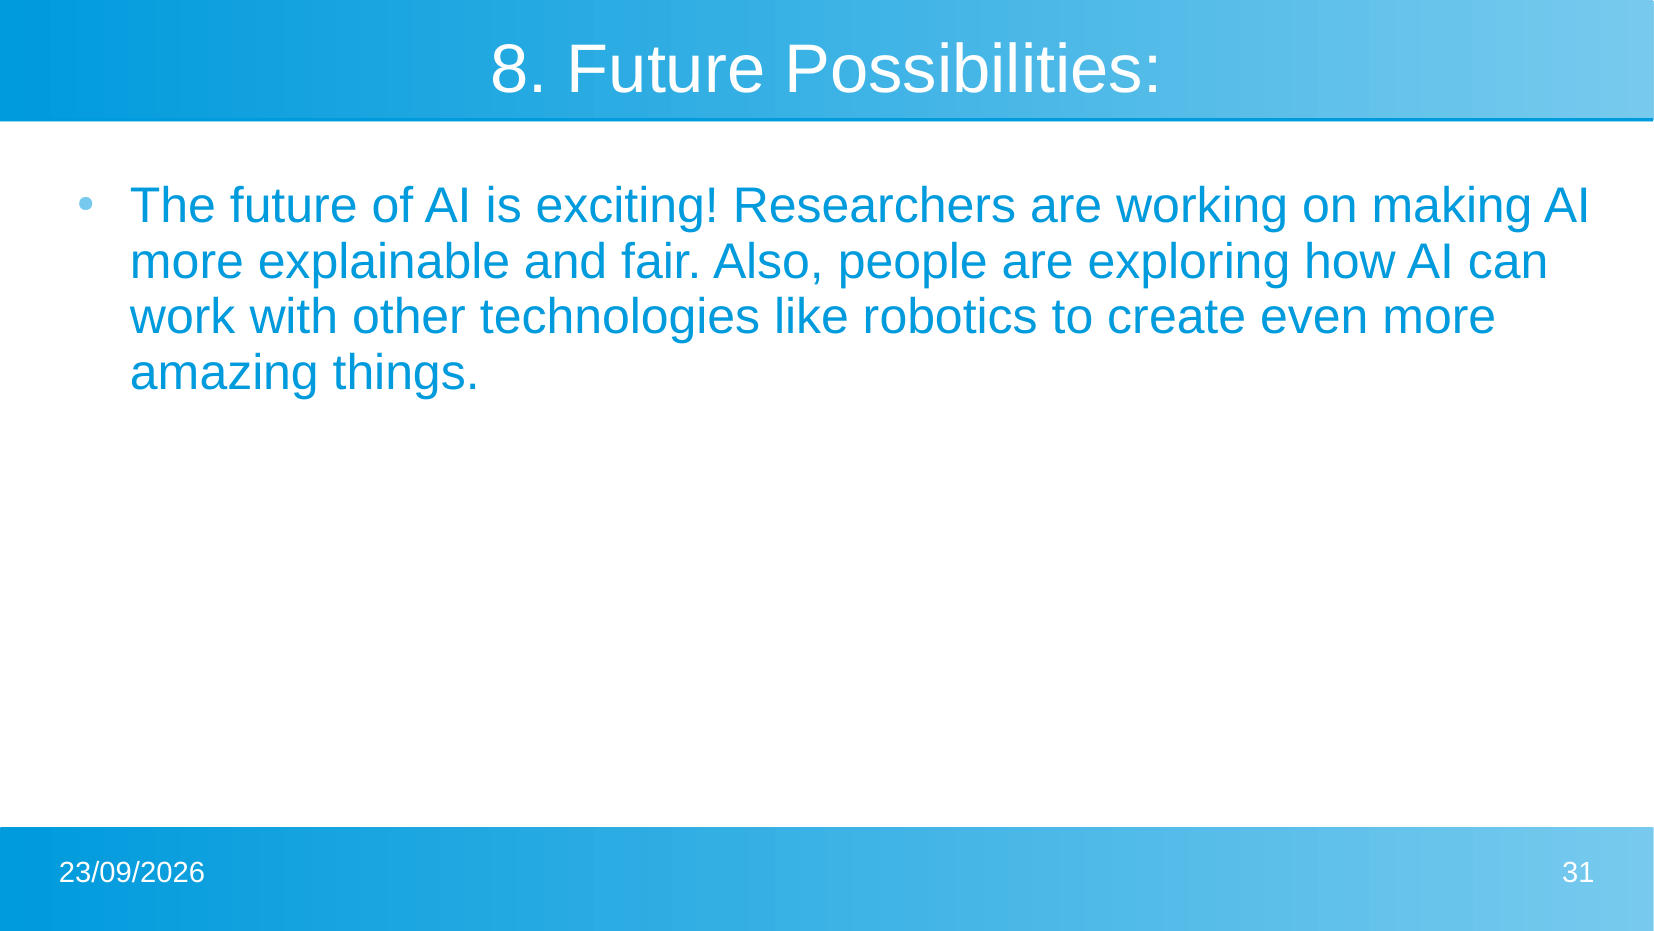

# 8. Future Possibilities:
The future of AI is exciting! Researchers are working on making AI more explainable and fair. Also, people are exploring how AI can work with other technologies like robotics to create even more amazing things.
31